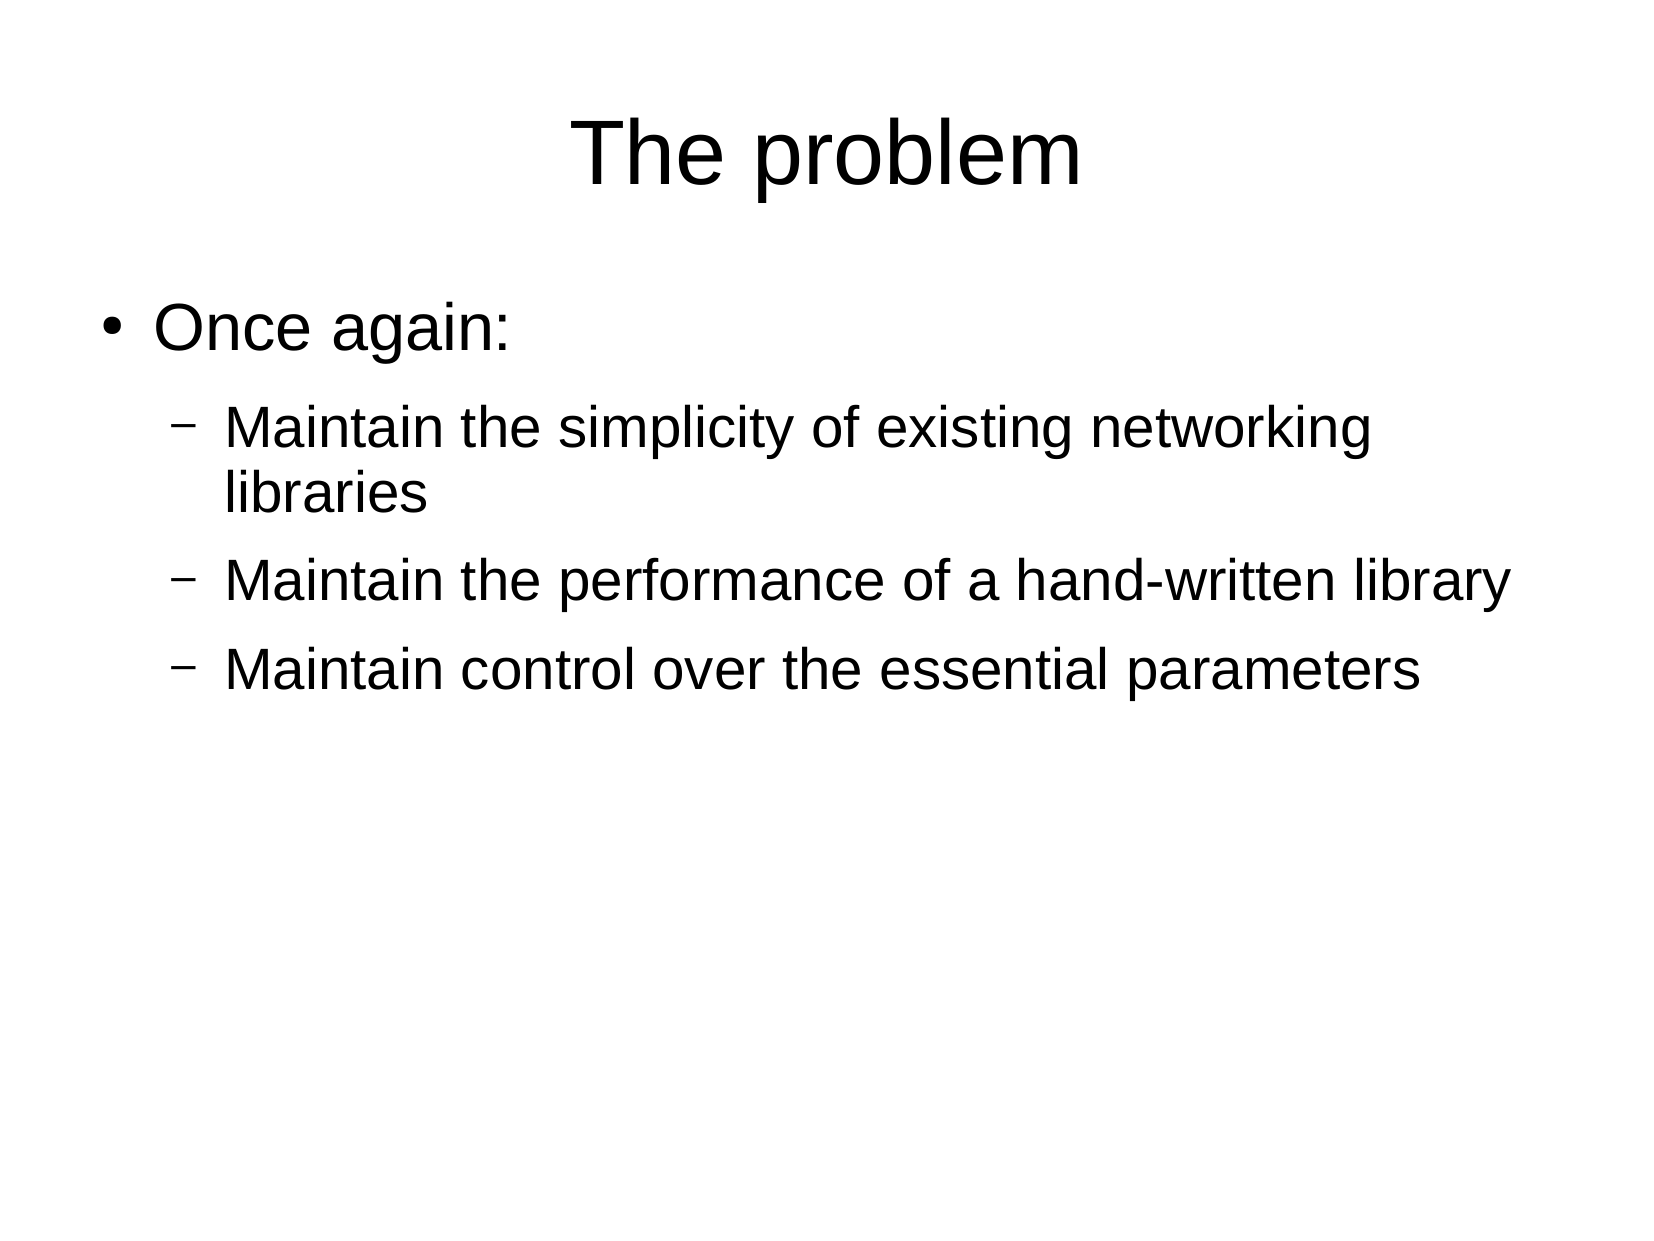

# The problem
Once again:
Maintain the simplicity of existing networking libraries
Maintain the performance of a hand-written library
Maintain control over the essential parameters